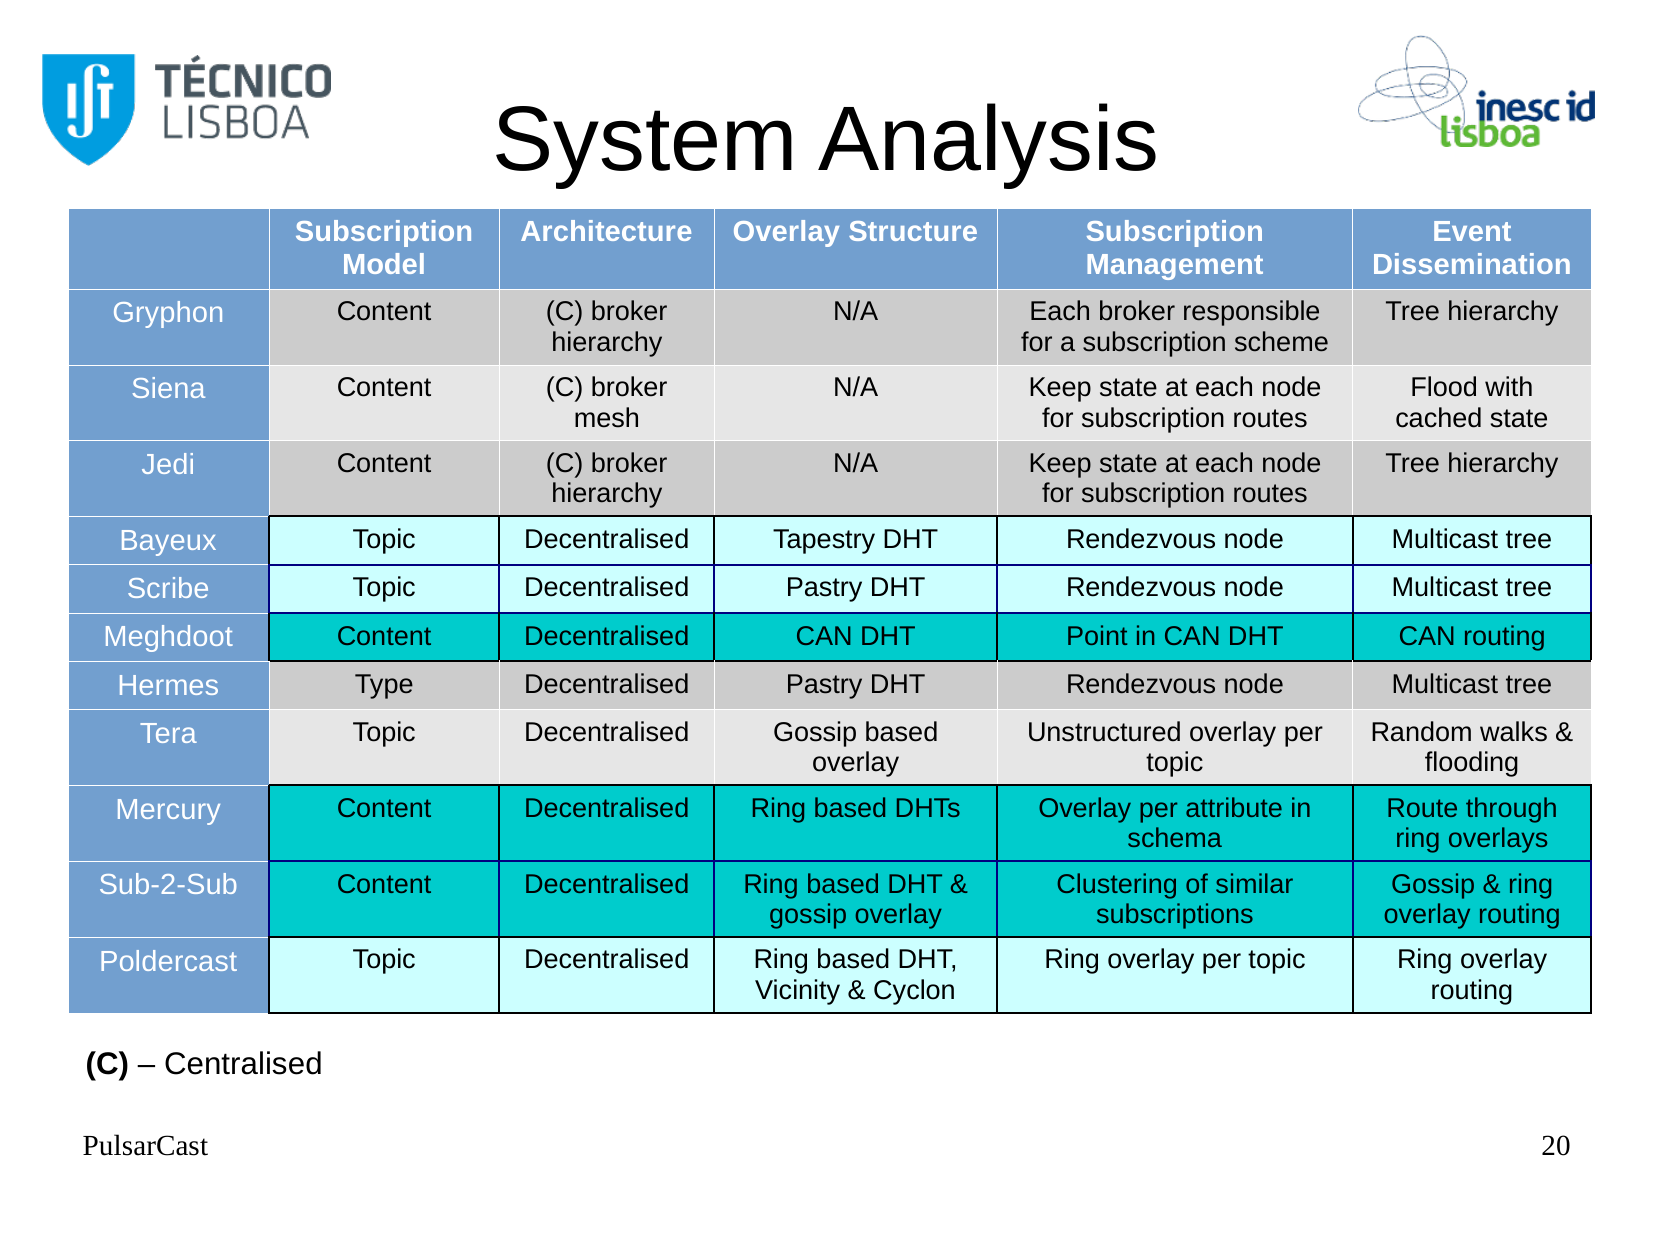

# System Analysis
| | Subscription Model | Architecture | Overlay Structure | Subscription Management | Event Dissemination |
| --- | --- | --- | --- | --- | --- |
| Gryphon | Content | (C) broker hierarchy | N/A | Each broker responsible for a subscription scheme | Tree hierarchy |
| Siena | Content | (C) broker mesh | N/A | Keep state at each node for subscription routes | Flood with cached state |
| Jedi | Content | (C) broker hierarchy | N/A | Keep state at each node for subscription routes | Tree hierarchy |
| Bayeux | Topic | Decentralised | Tapestry DHT | Rendezvous node | Multicast tree |
| Scribe | Topic | Decentralised | Pastry DHT | Rendezvous node | Multicast tree |
| Meghdoot | Content | Decentralised | CAN DHT | Point in CAN DHT | CAN routing |
| Hermes | Type | Decentralised | Pastry DHT | Rendezvous node | Multicast tree |
| Tera | Topic | Decentralised | Gossip based overlay | Unstructured overlay per topic | Random walks & flooding |
| Mercury | Content | Decentralised | Ring based DHTs | Overlay per attribute in schema | Route through ring overlays |
| Sub-2-Sub | Content | Decentralised | Ring based DHT & gossip overlay | Clustering of similar subscriptions | Gossip & ring overlay routing |
| Poldercast | Topic | Decentralised | Ring based DHT, Vicinity & Cyclon | Ring overlay per topic | Ring overlay routing |
(C) – Centralised
PulsarCast
20